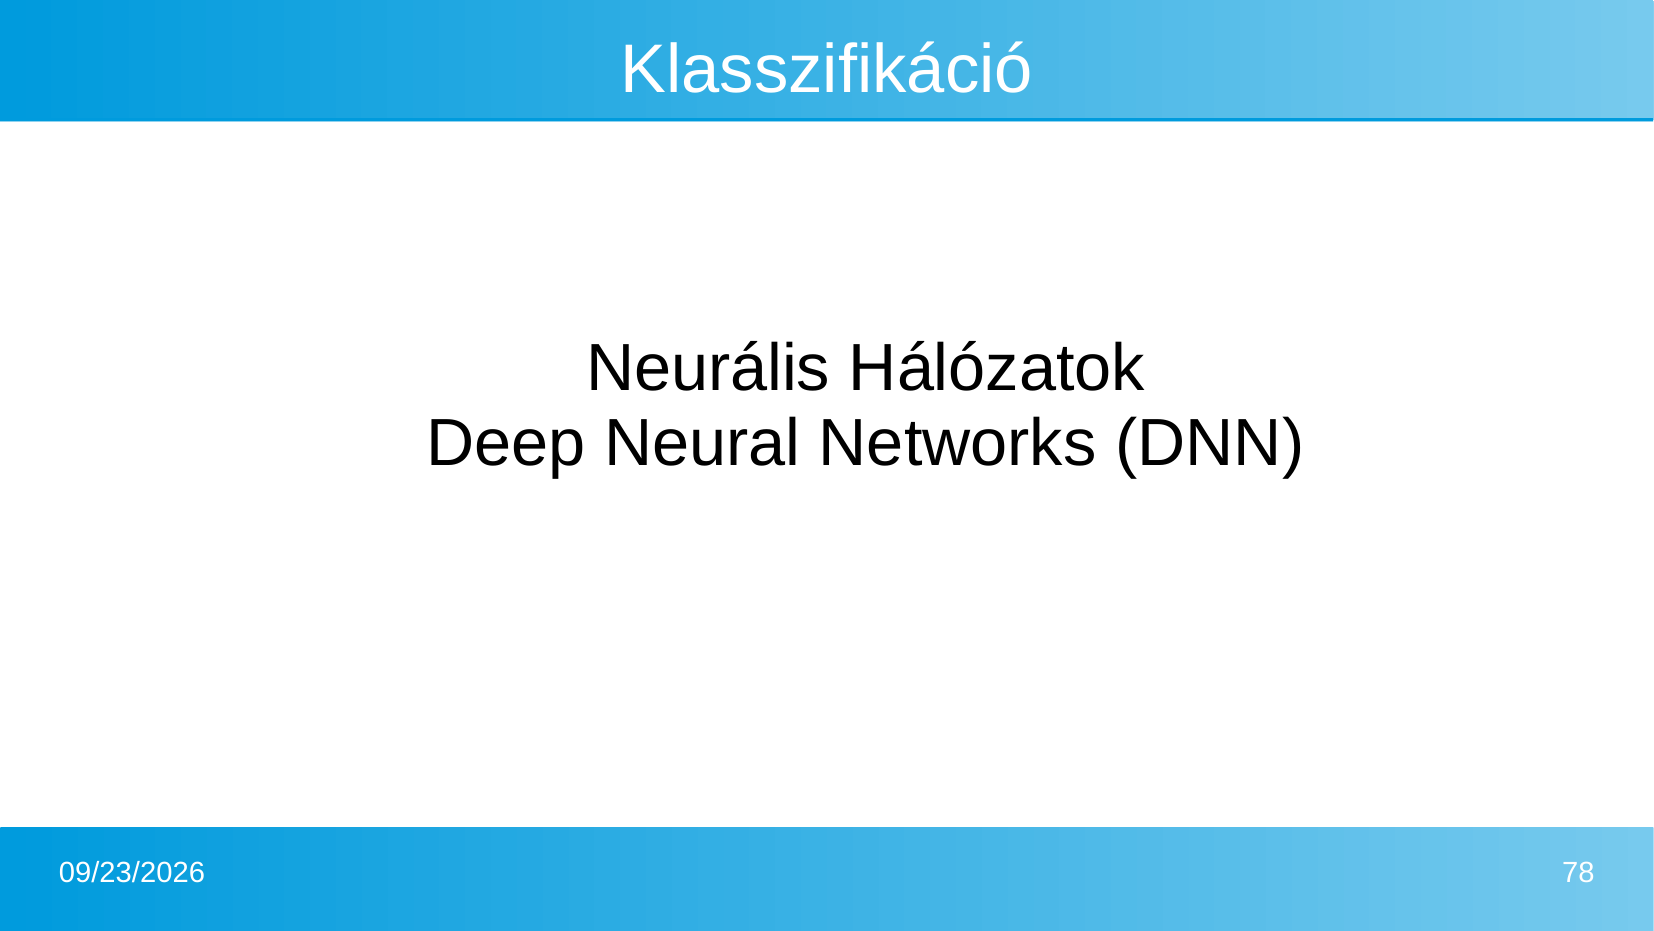

# Klasszifikáció
Neurális Hálózatok
Deep Neural Networks (DNN)
78